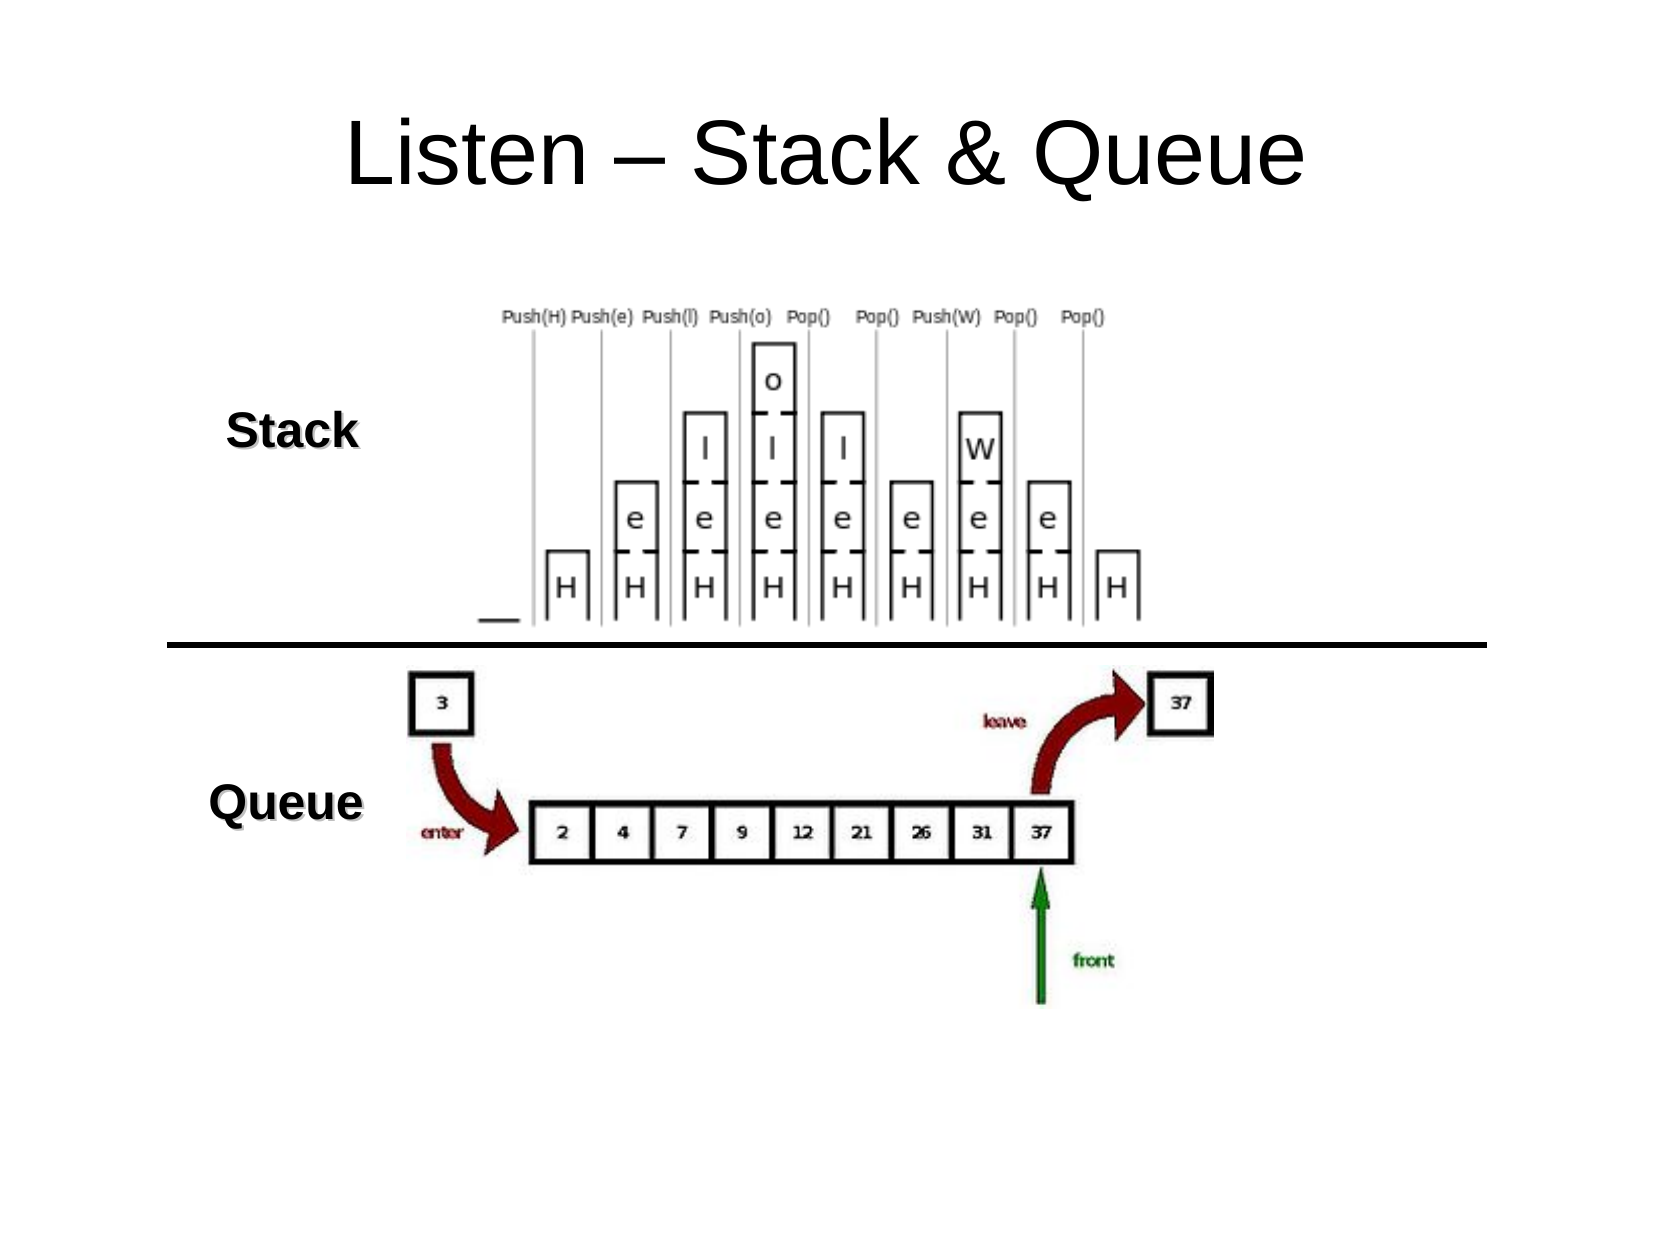

# Listen – Stack & Queue
Stack
Queue